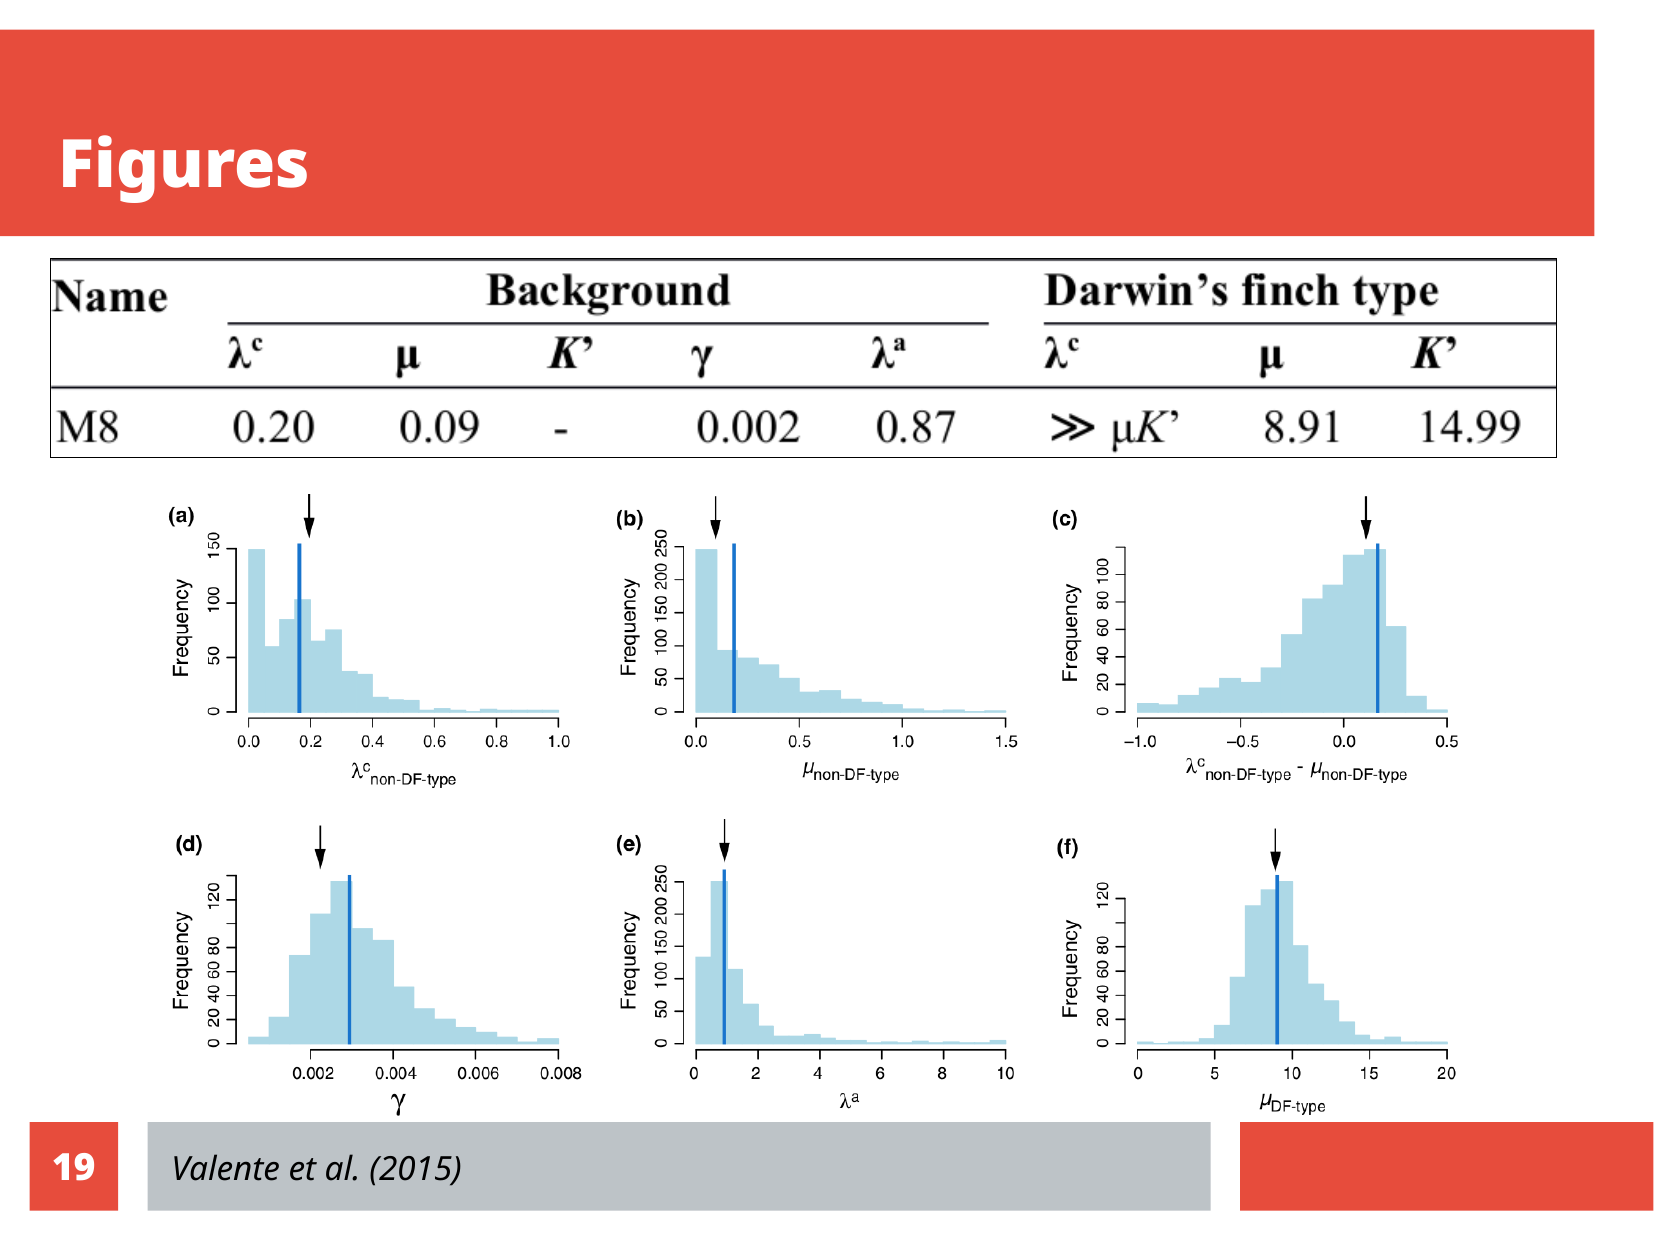

# Figures
19
Valente et al. (2015)